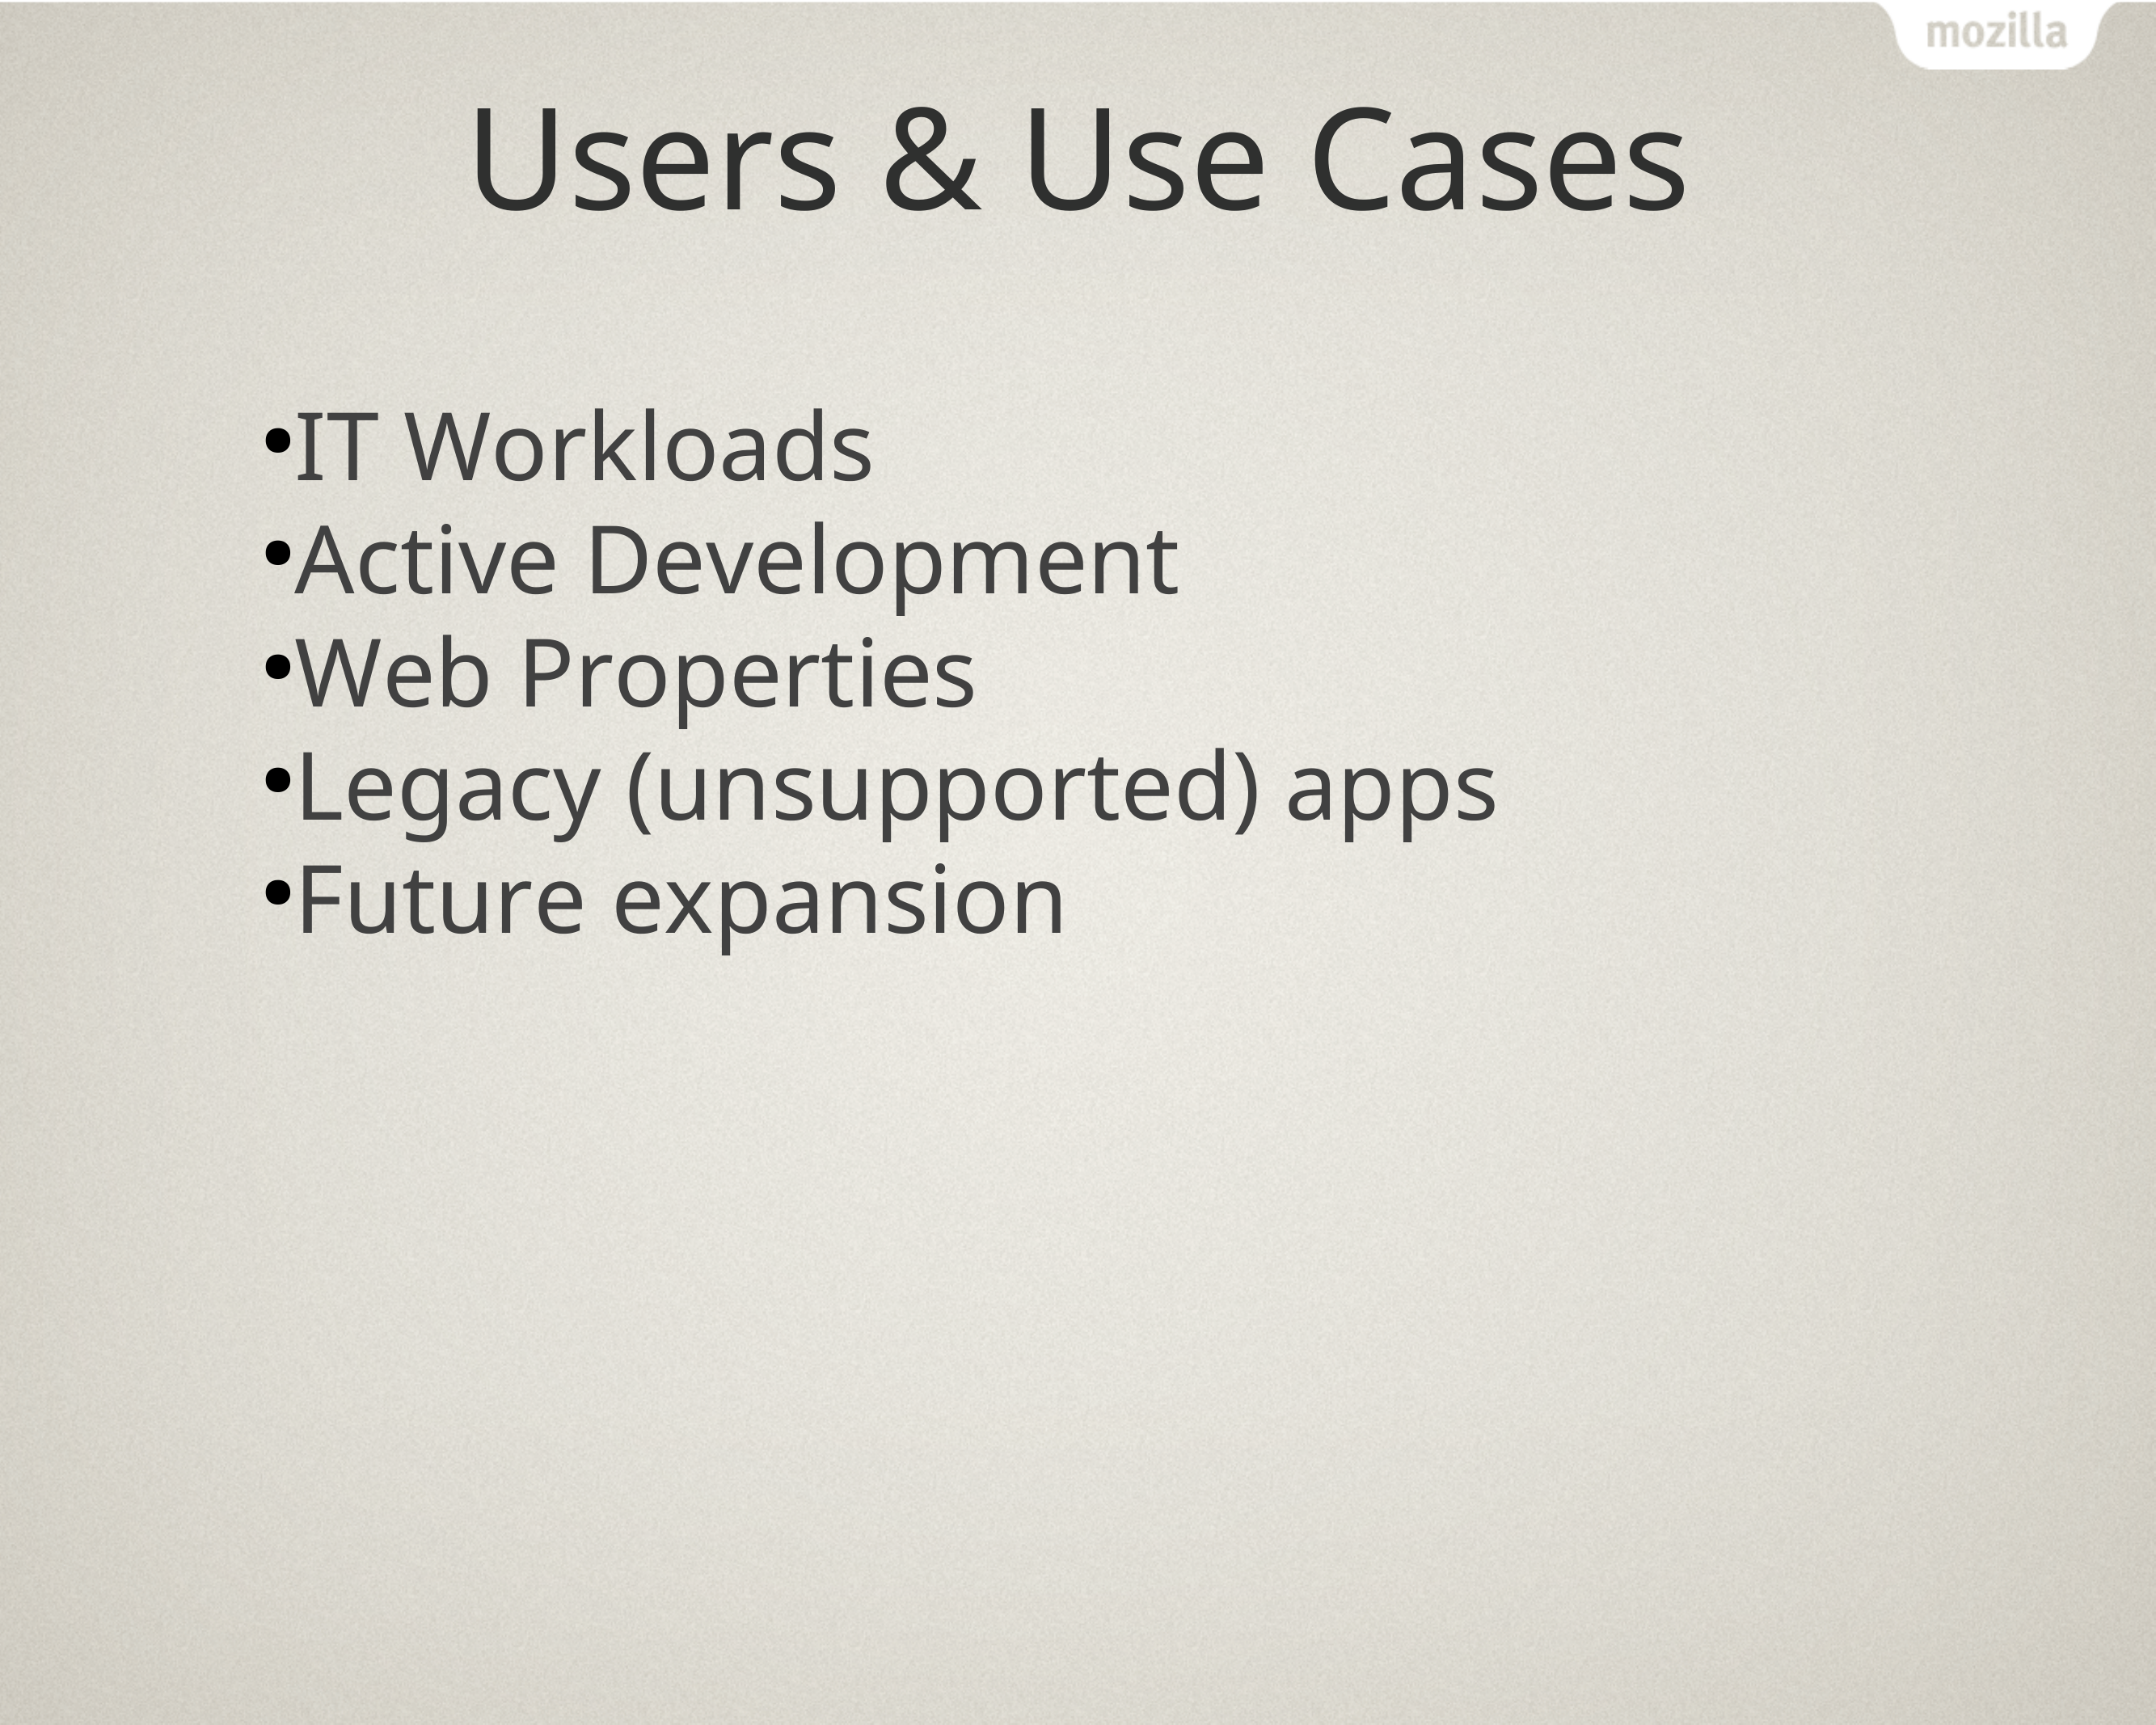

# Users & Use Cases
IT Workloads
Active Development
Web Properties
Legacy (unsupported) apps
Future expansion